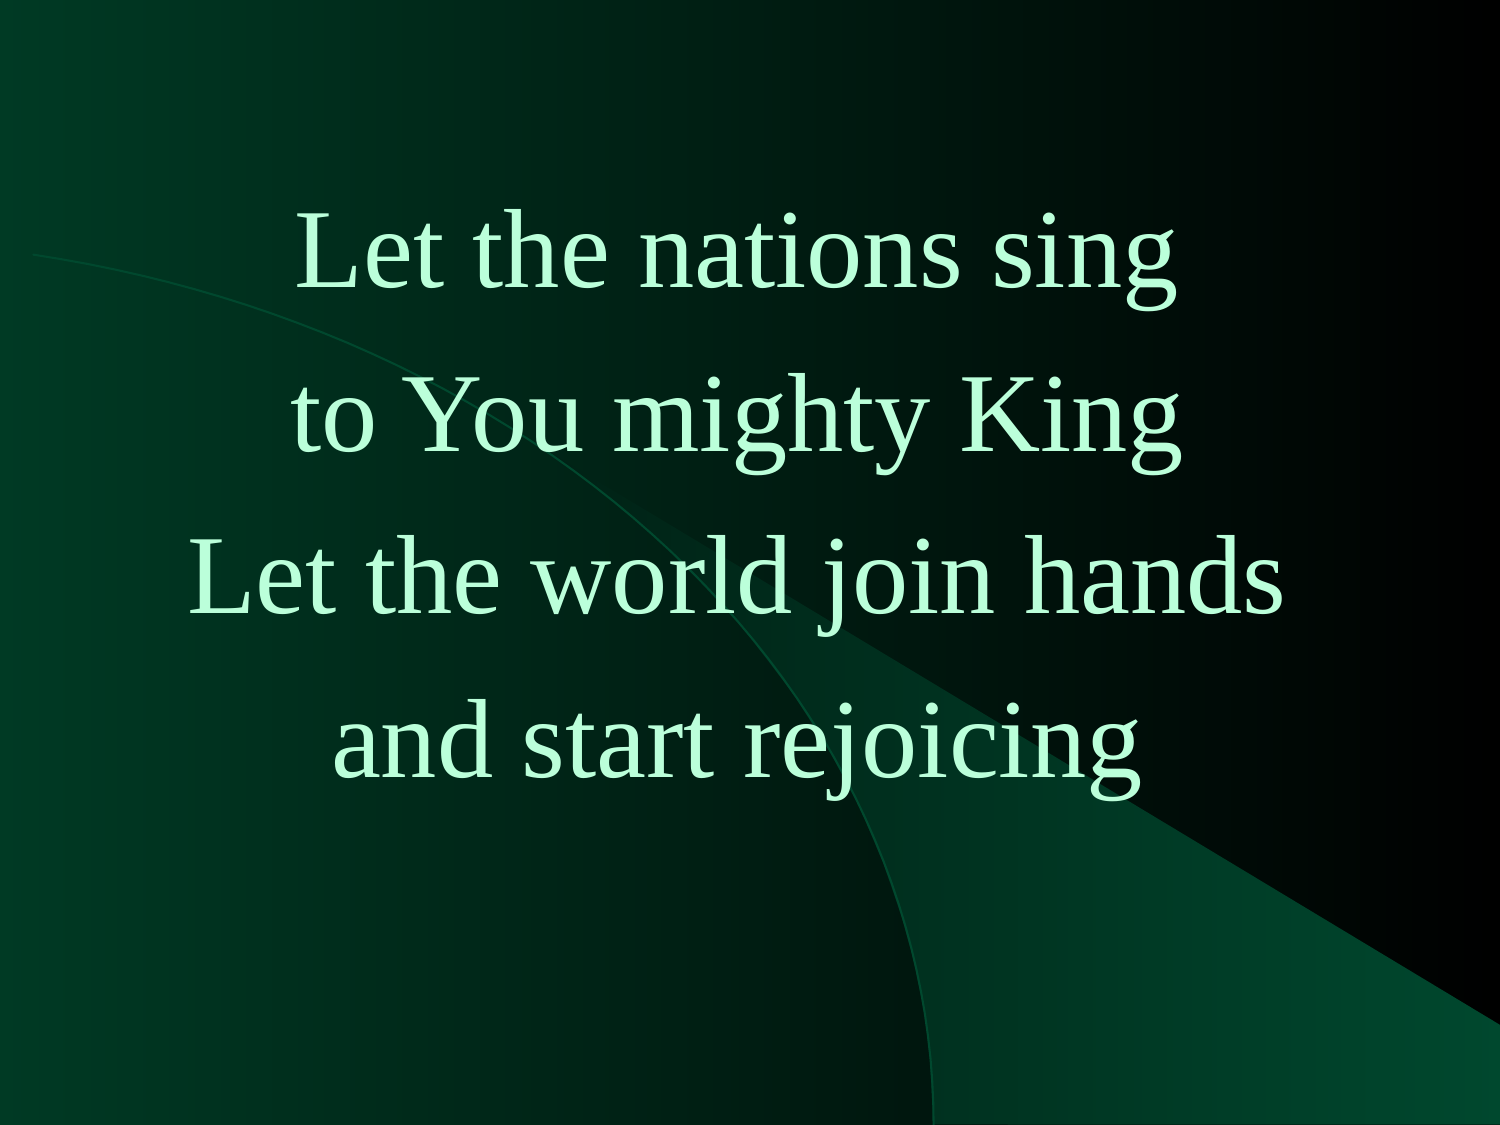

# Let the nations sing
to You mighty King
Let the world join hands
and start rejoicing